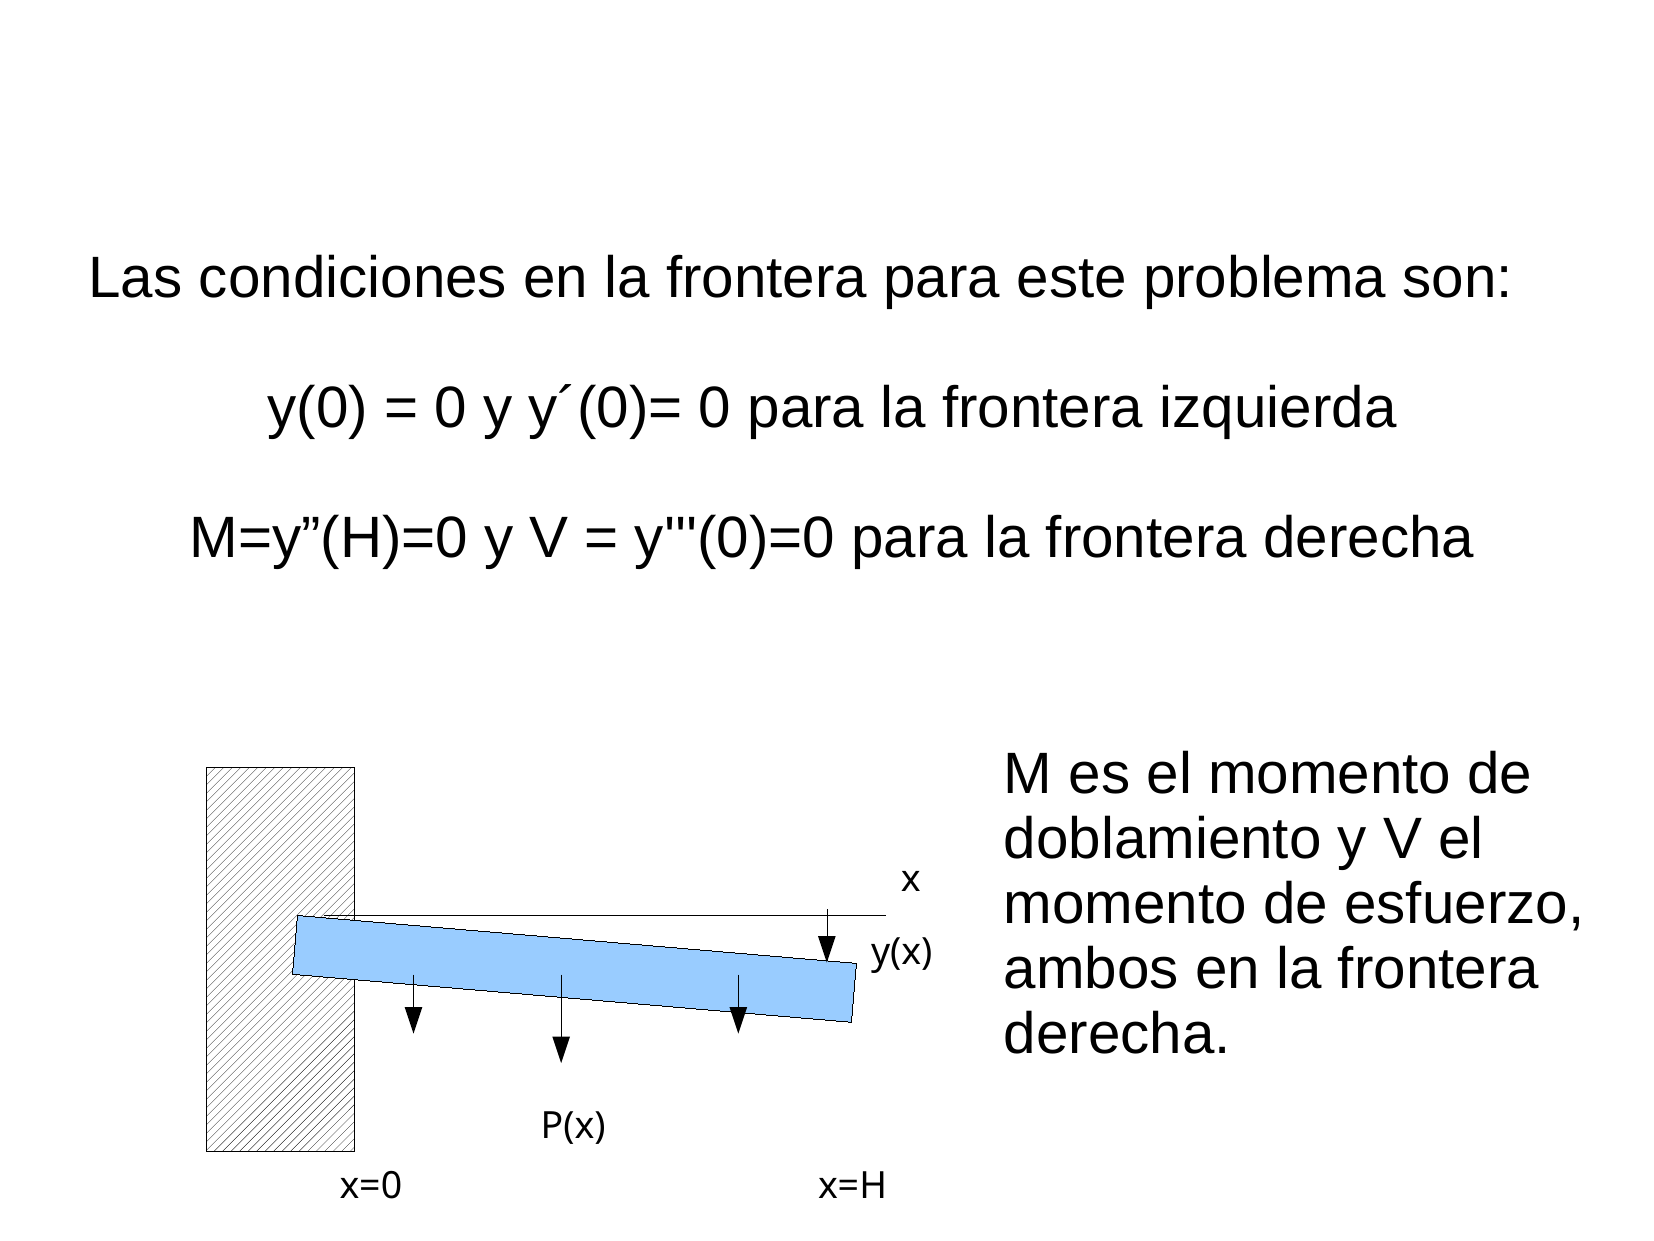

#
Las condiciones en la frontera para este problema son:
y(0) = 0 y y´(0)= 0 para la frontera izquierda
M=y”(H)=0 y V = y'''(0)=0 para la frontera derecha
M es el momento de doblamiento y V el momento de esfuerzo, ambos en la frontera derecha.
x
y(x)
P(x)
x=0
x=H